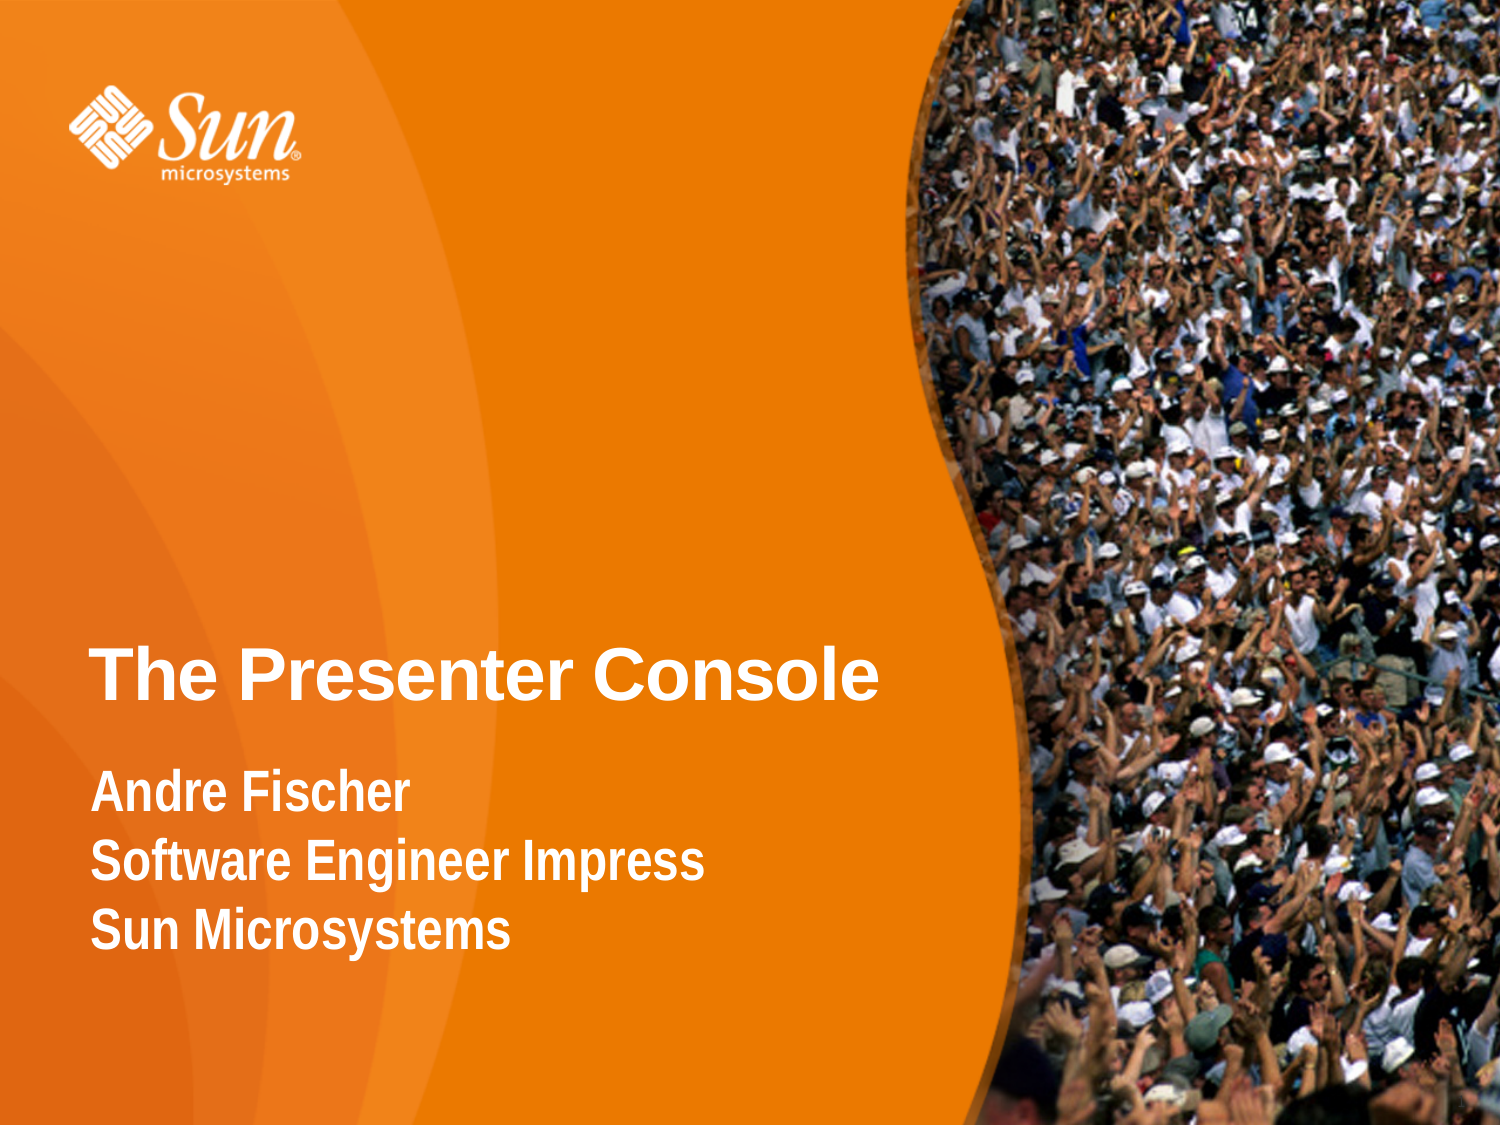

# The Presenter Console
Andre Fischer
Software Engineer Impress
Sun Microsystems